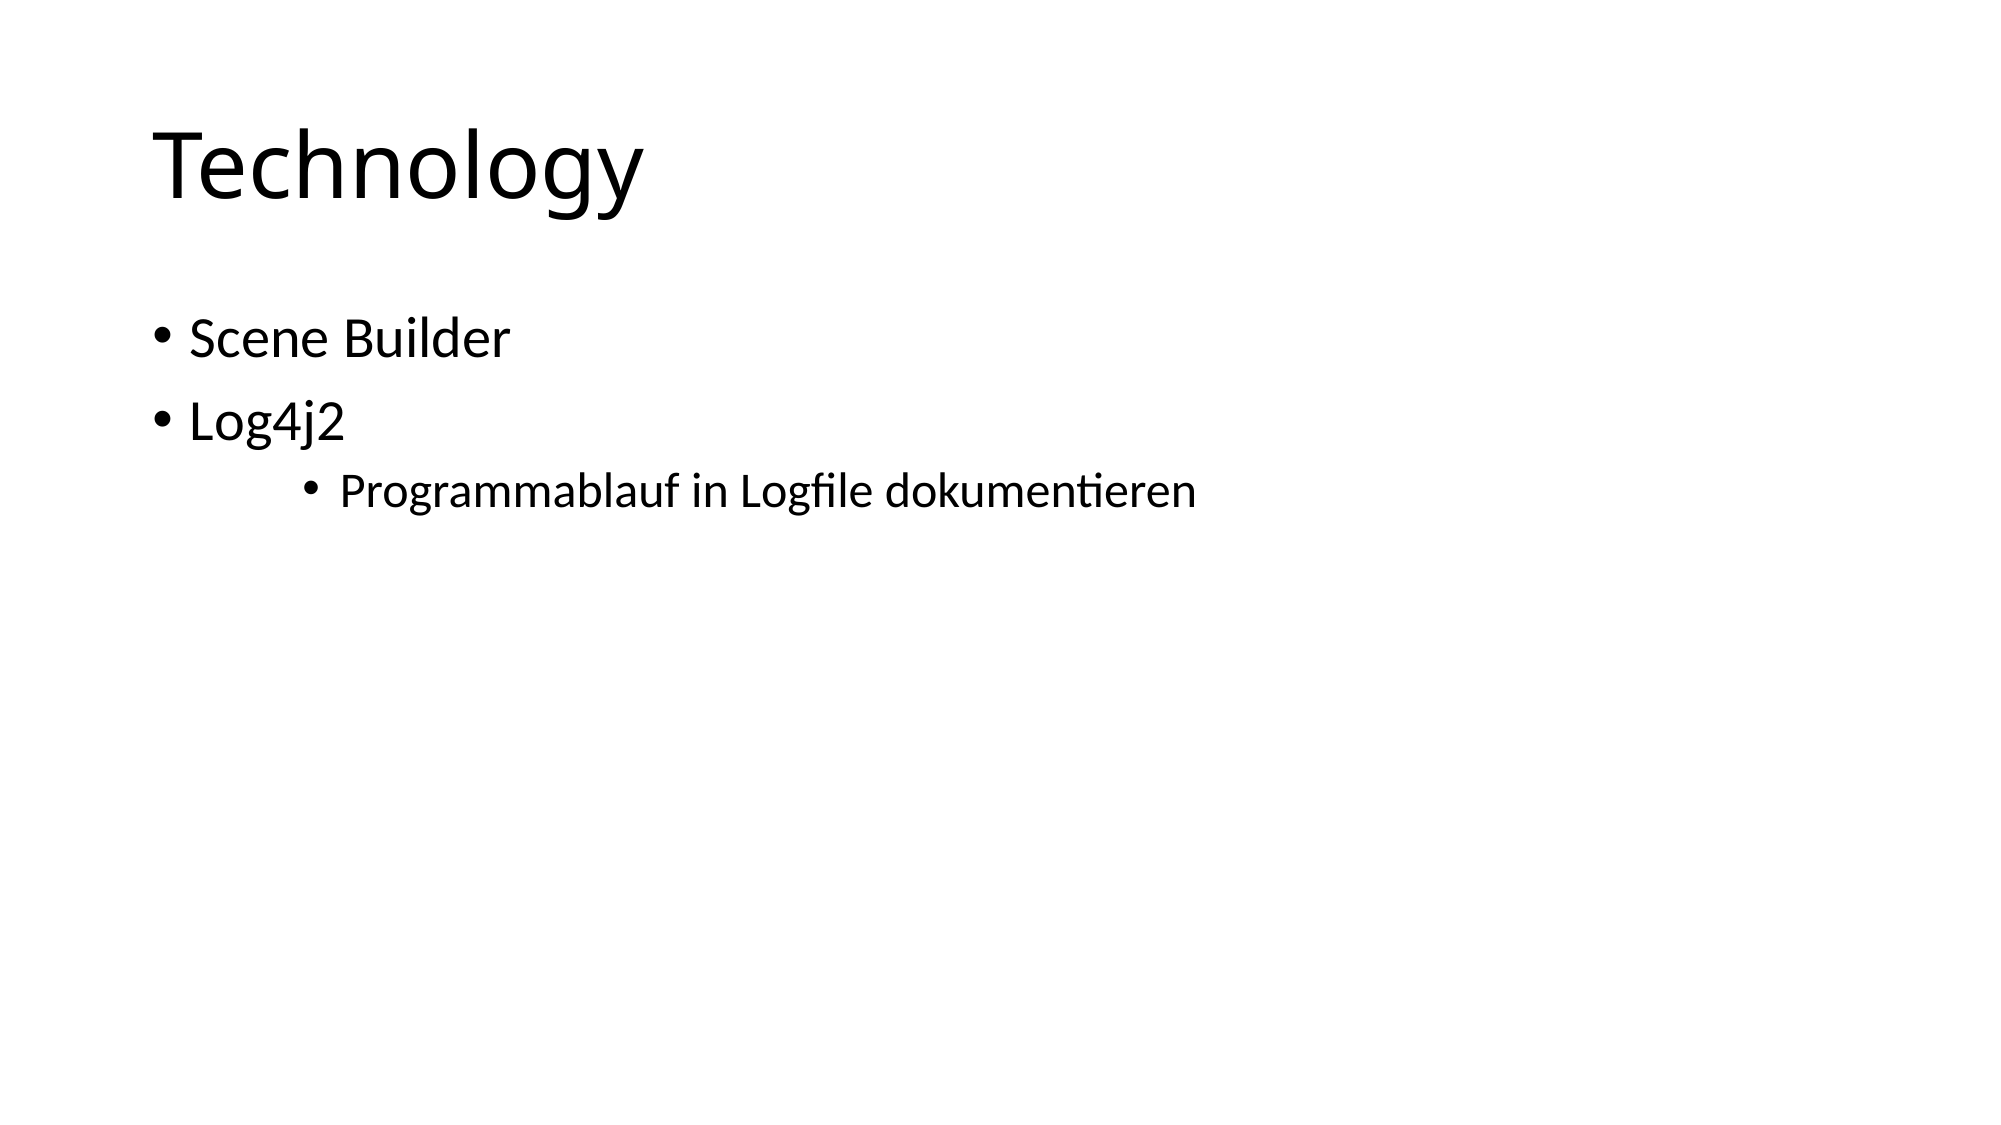

# Technology
Scene Builder
Log4j2
Programmablauf in Logfile dokumentieren